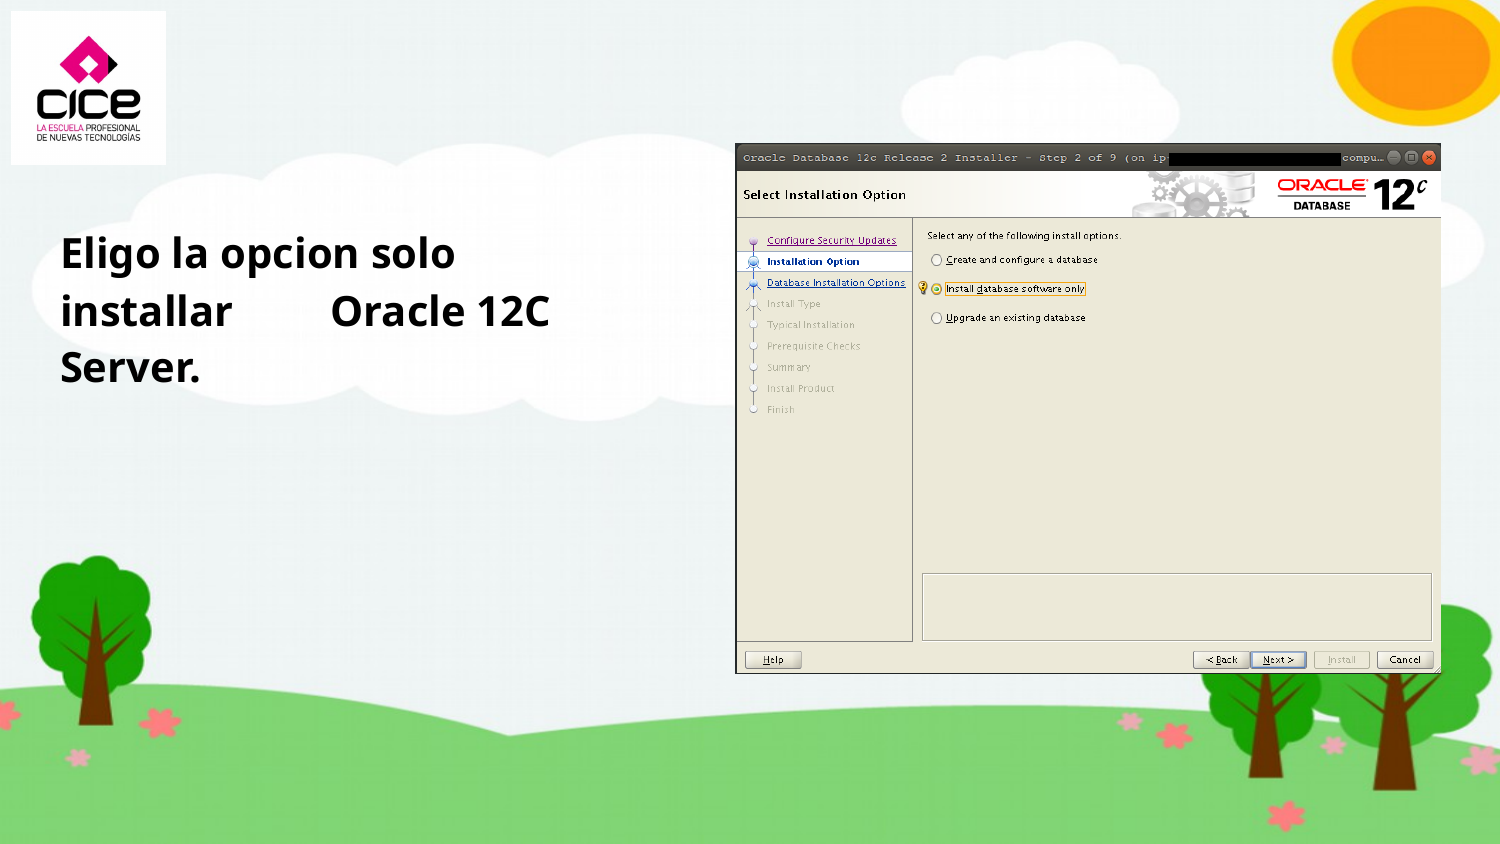

# Eligo la opcion solo installar Oracle 12C Server.